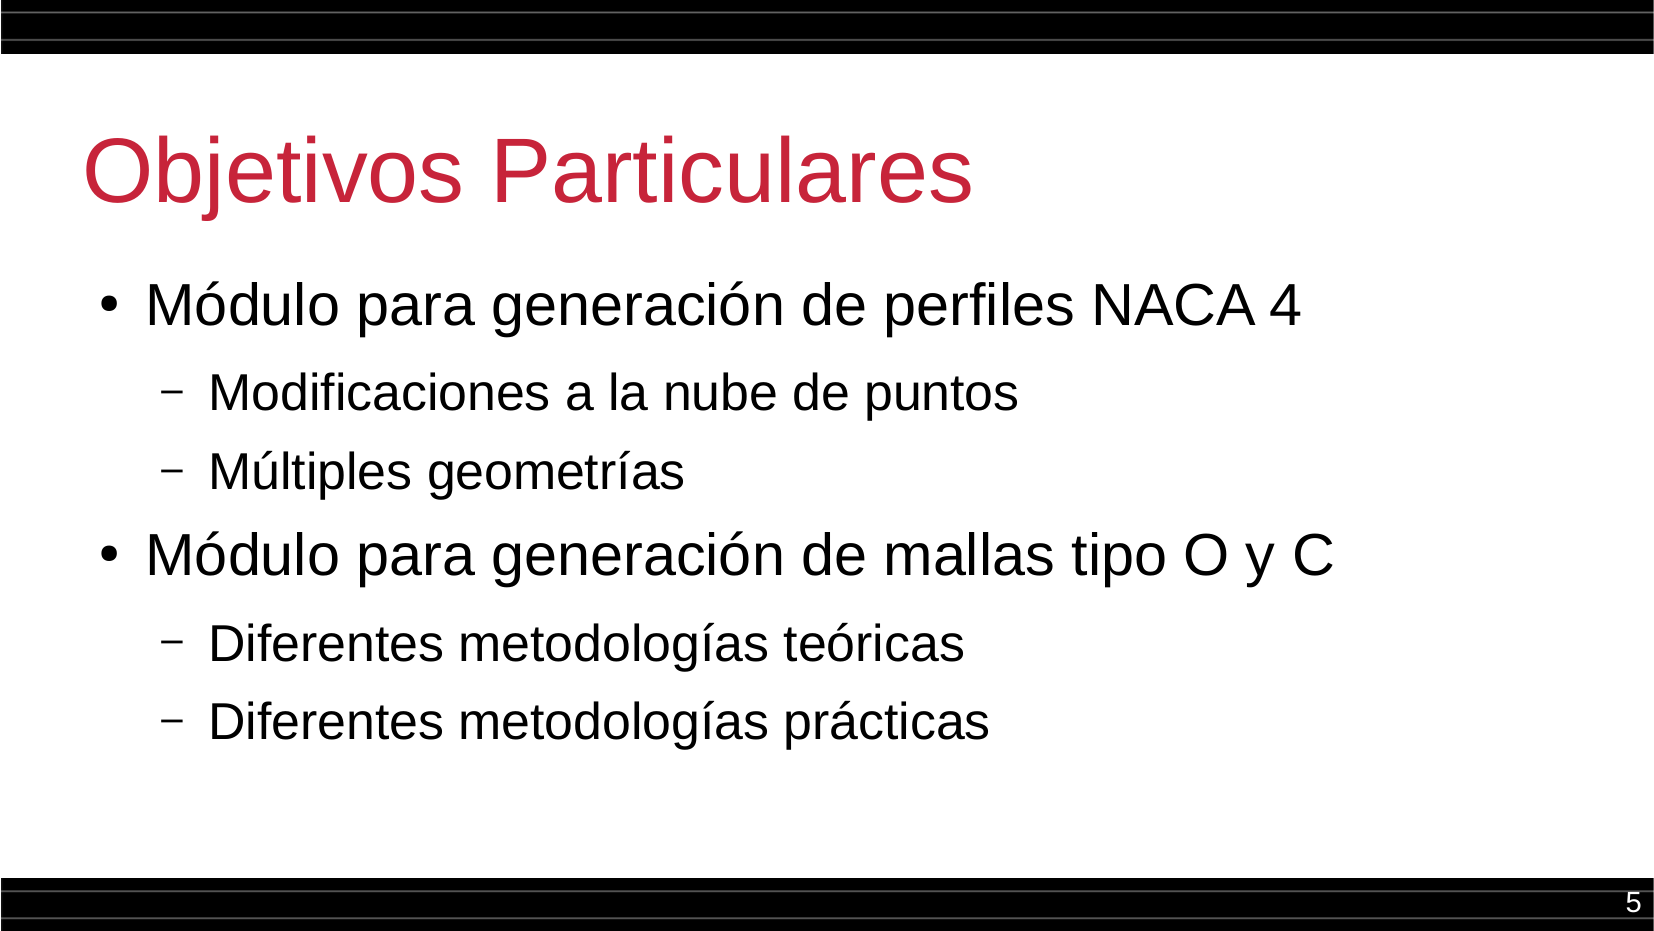

# Objetivos Particulares
Módulo para generación de perfiles NACA 4
Modificaciones a la nube de puntos
Múltiples geometrías
Módulo para generación de mallas tipo O y C
Diferentes metodologías teóricas
Diferentes metodologías prácticas